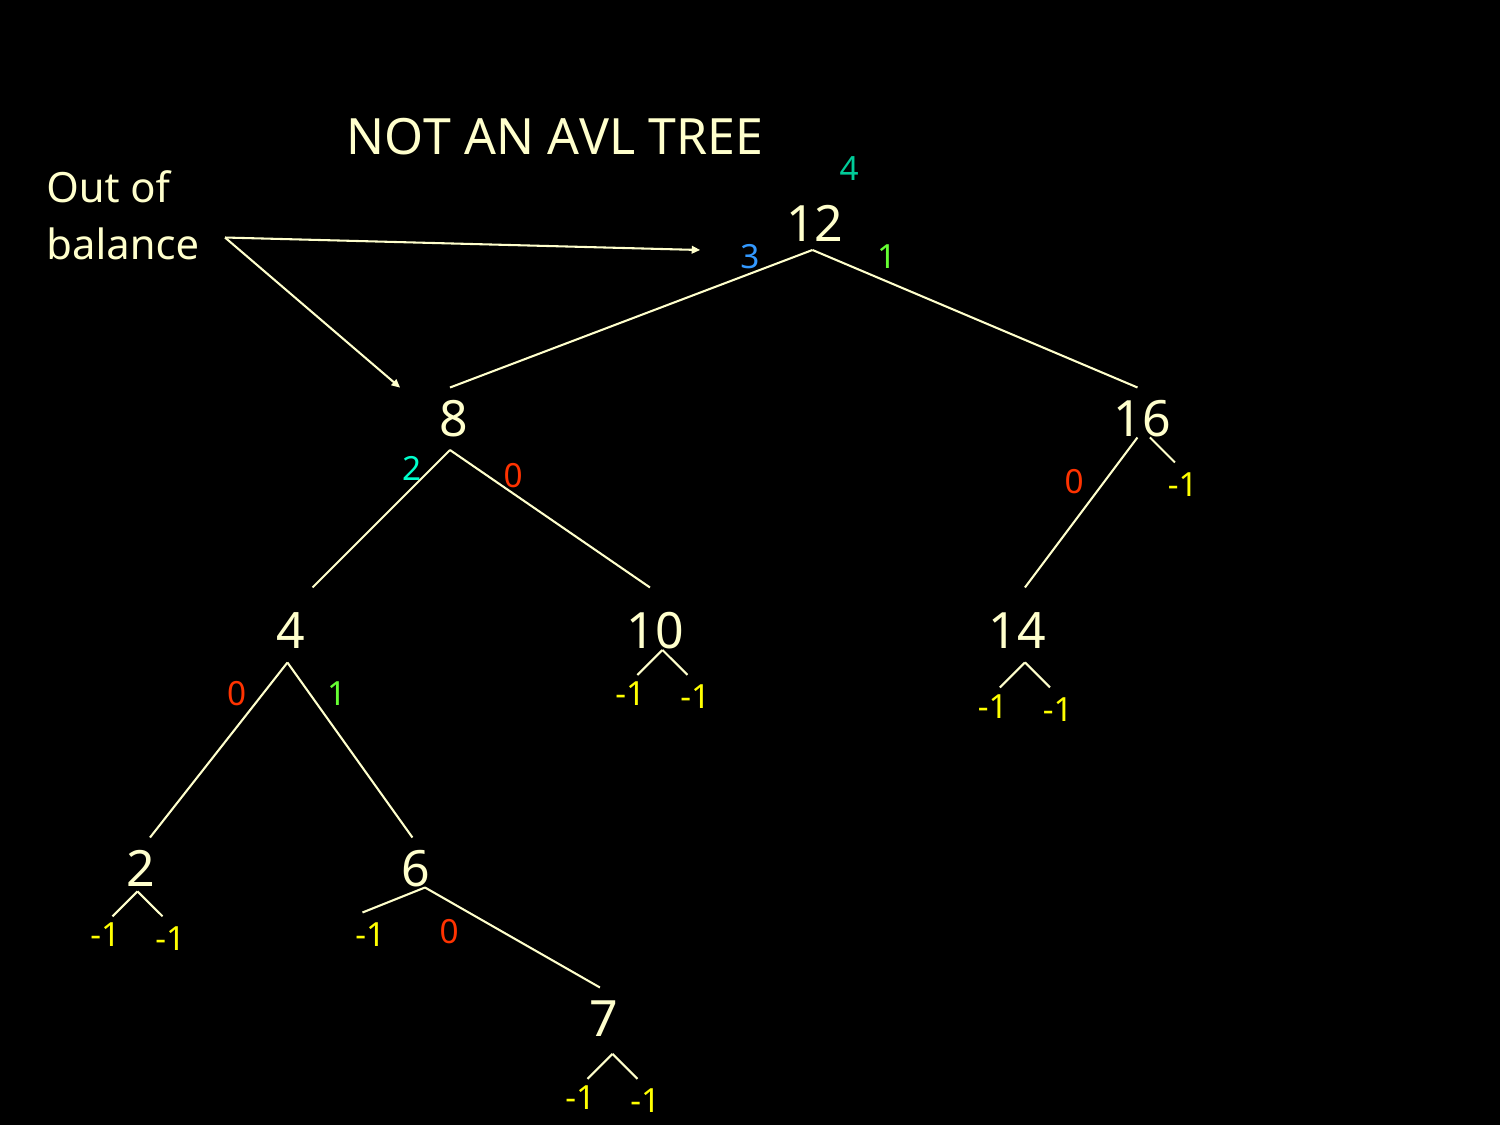

NOT AN AVL TREE
4
Out of
balance
12
1
2
3
8
16
-1
0
0
4
10
14
-1
-1
-1
-1
0
1
2
6
-1
-1
0
-1
7
-1
-1